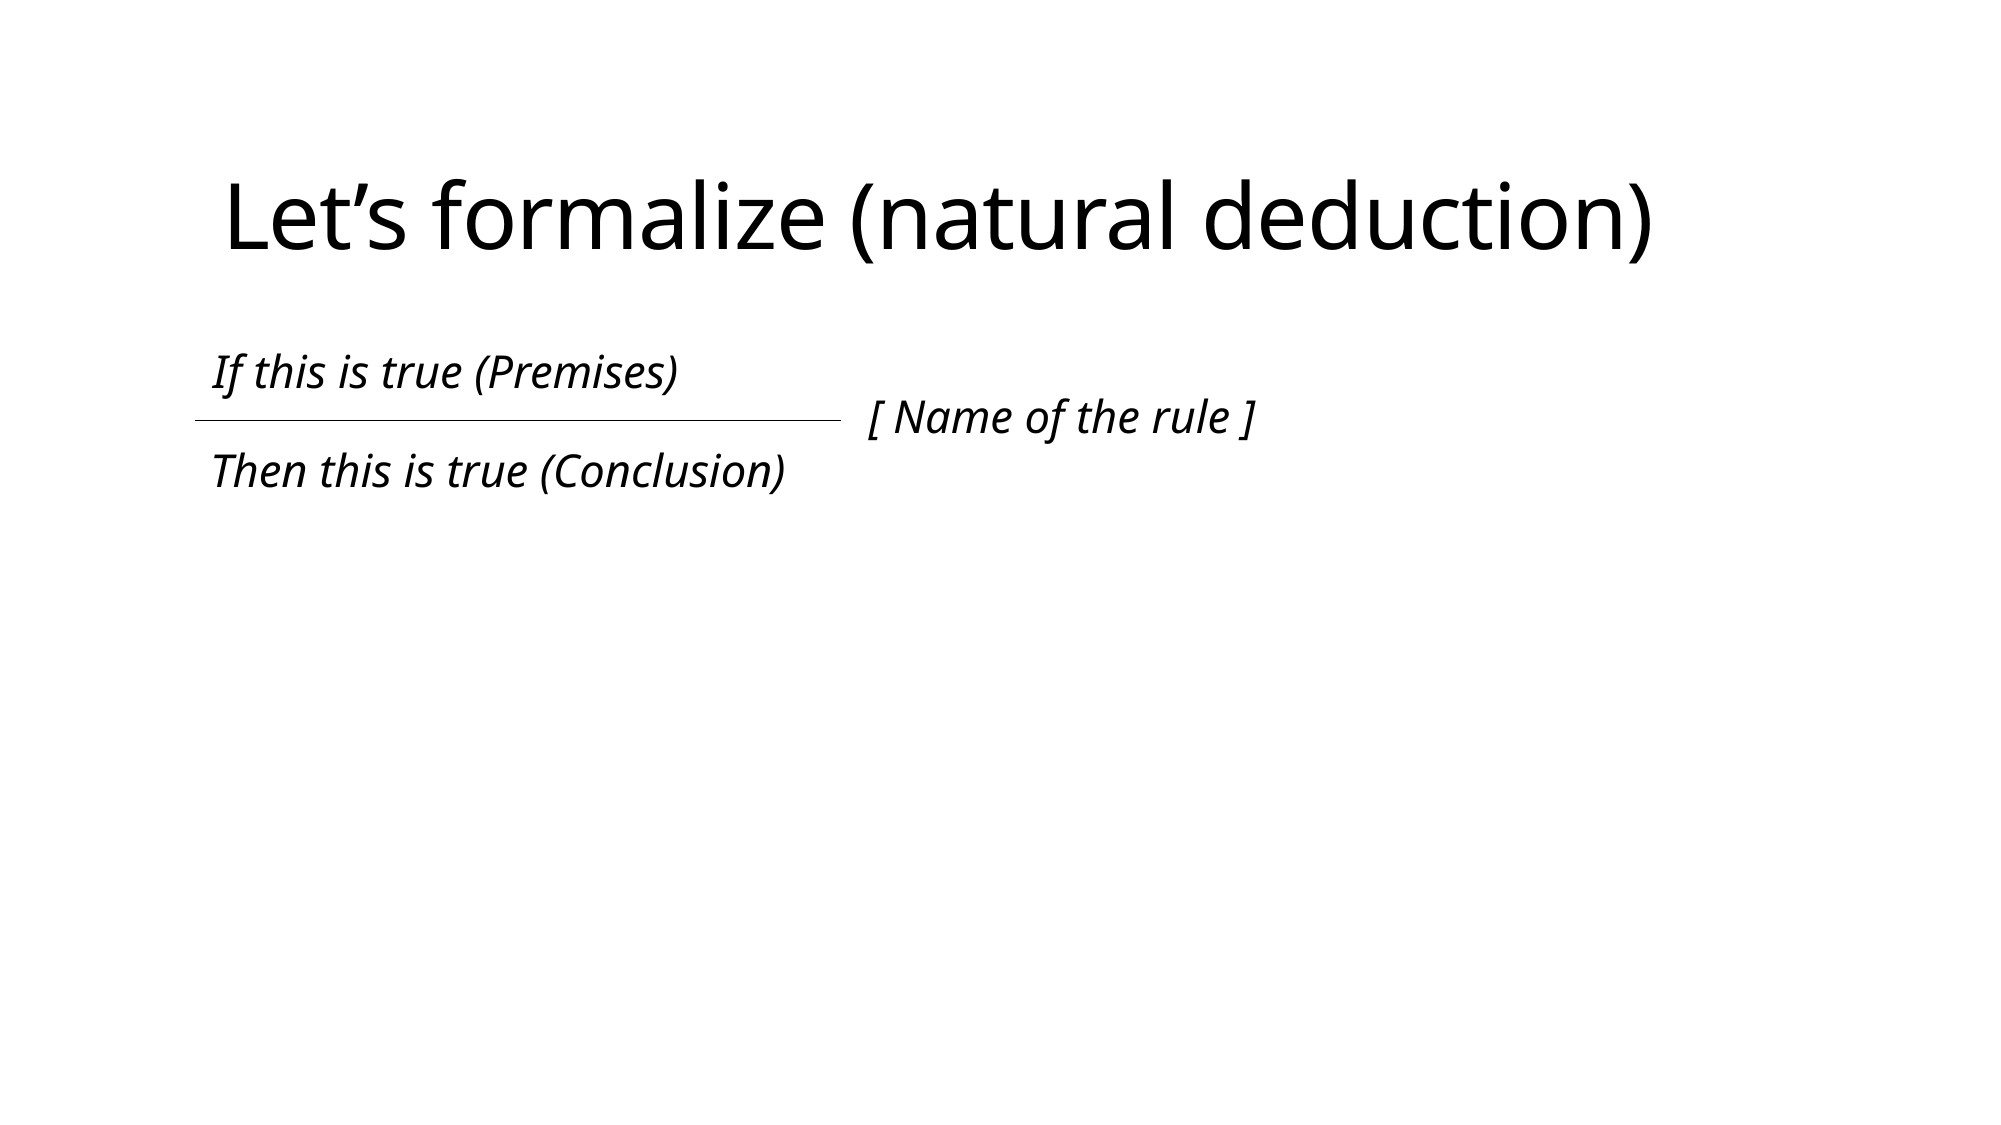

# Let’s formalize (natural deduction)
If this is true (Premises)
[ Name of the rule ]
Then this is true (Conclusion)